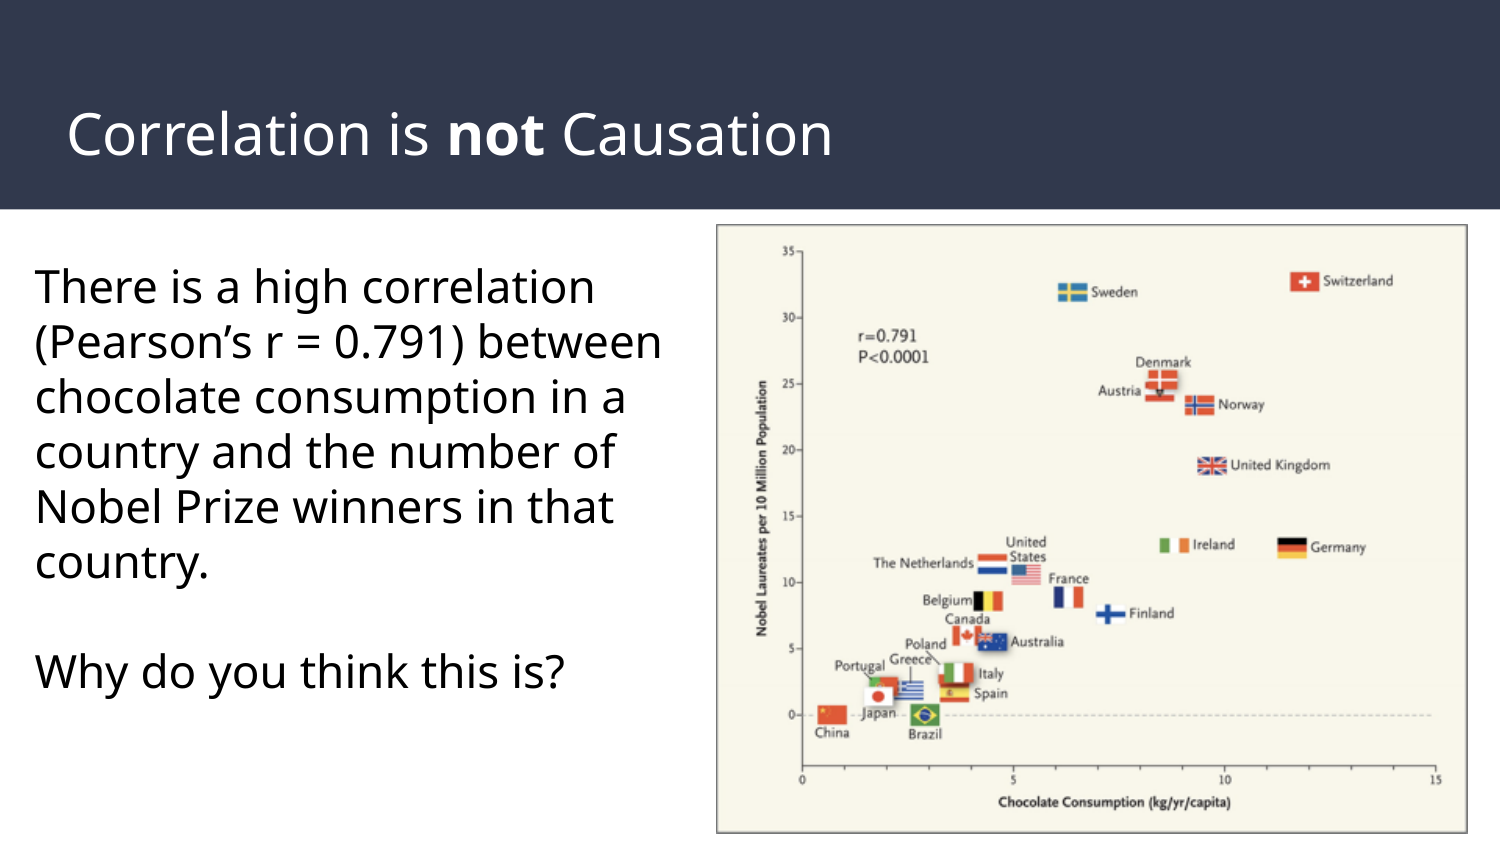

# Correlation is not Causation
There is a high correlation (Pearson’s r = 0.791) between chocolate consumption in a country and the number of Nobel Prize winners in that country.
Why do you think this is?